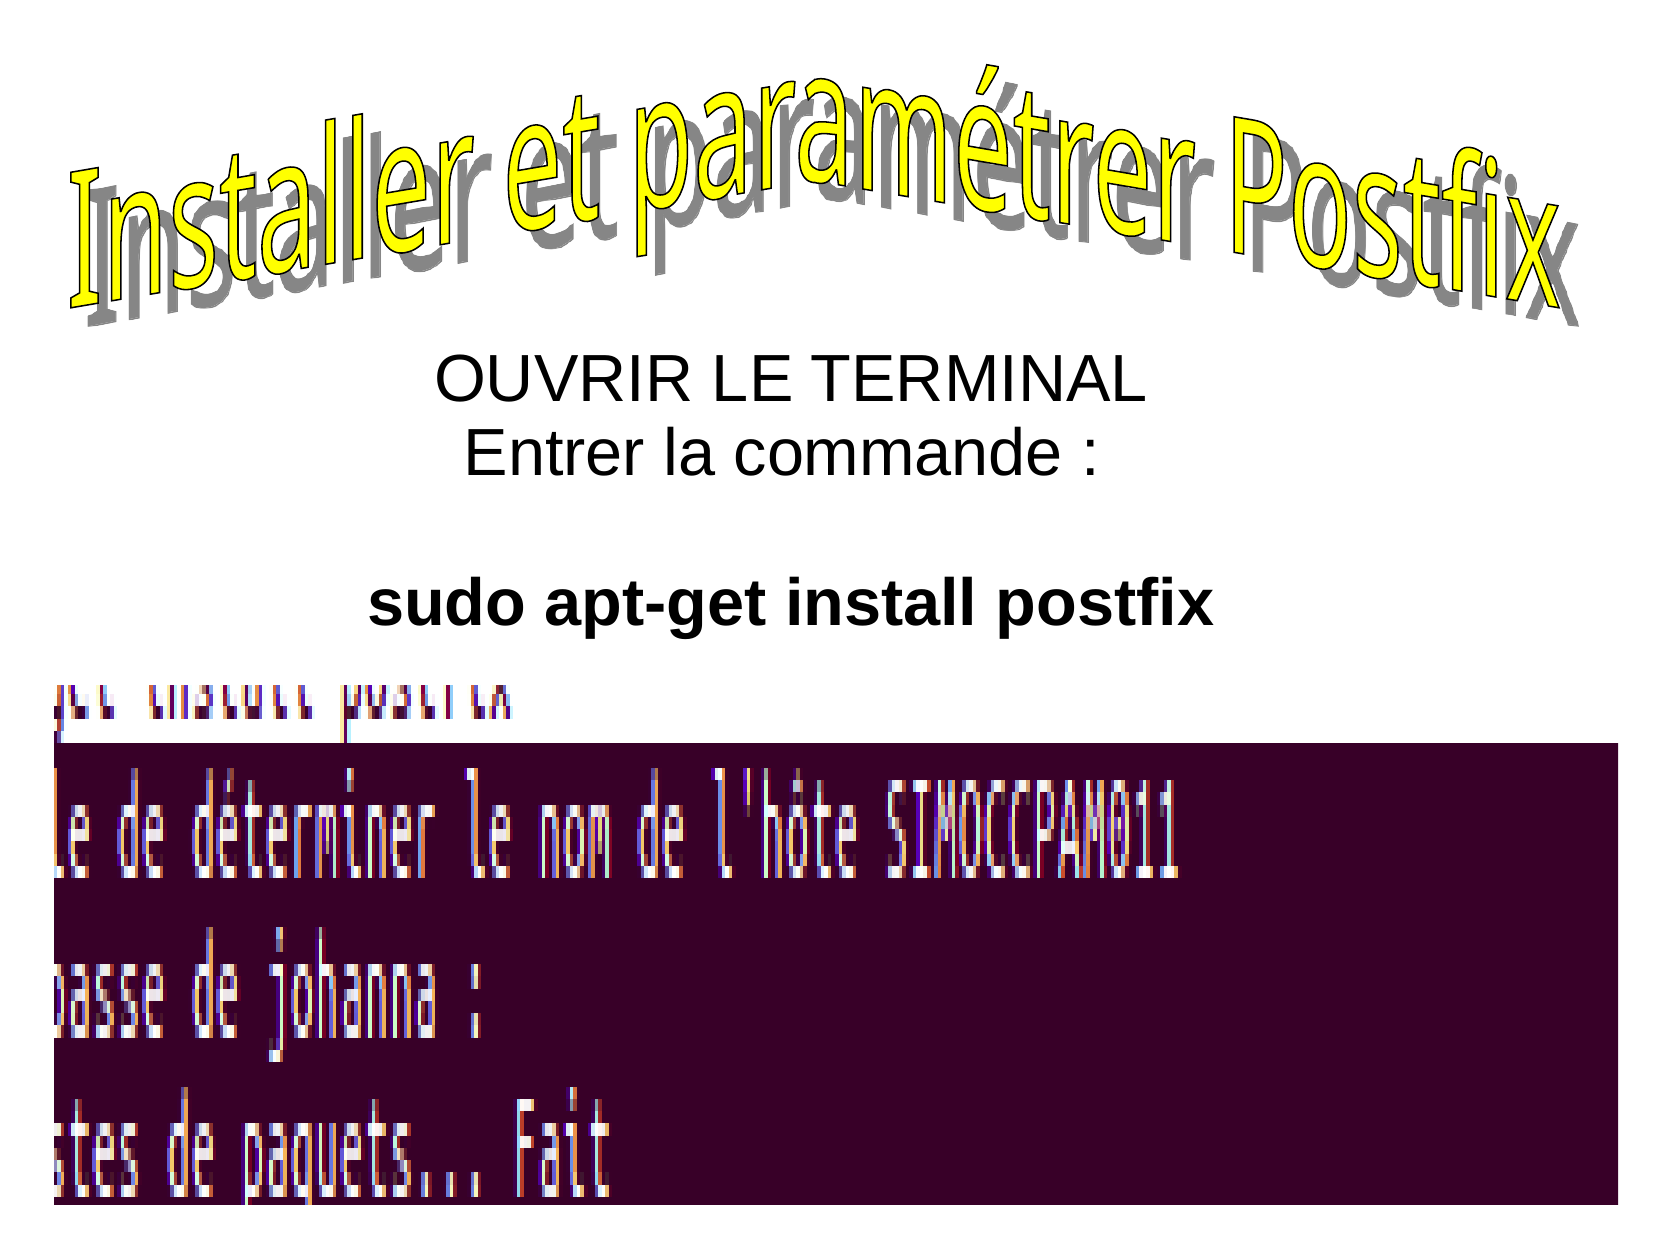

Installer et paramétrer Postfix
# OUVRIR LE TERMINAL
Entrer la commande :
sudo apt-get install postfix